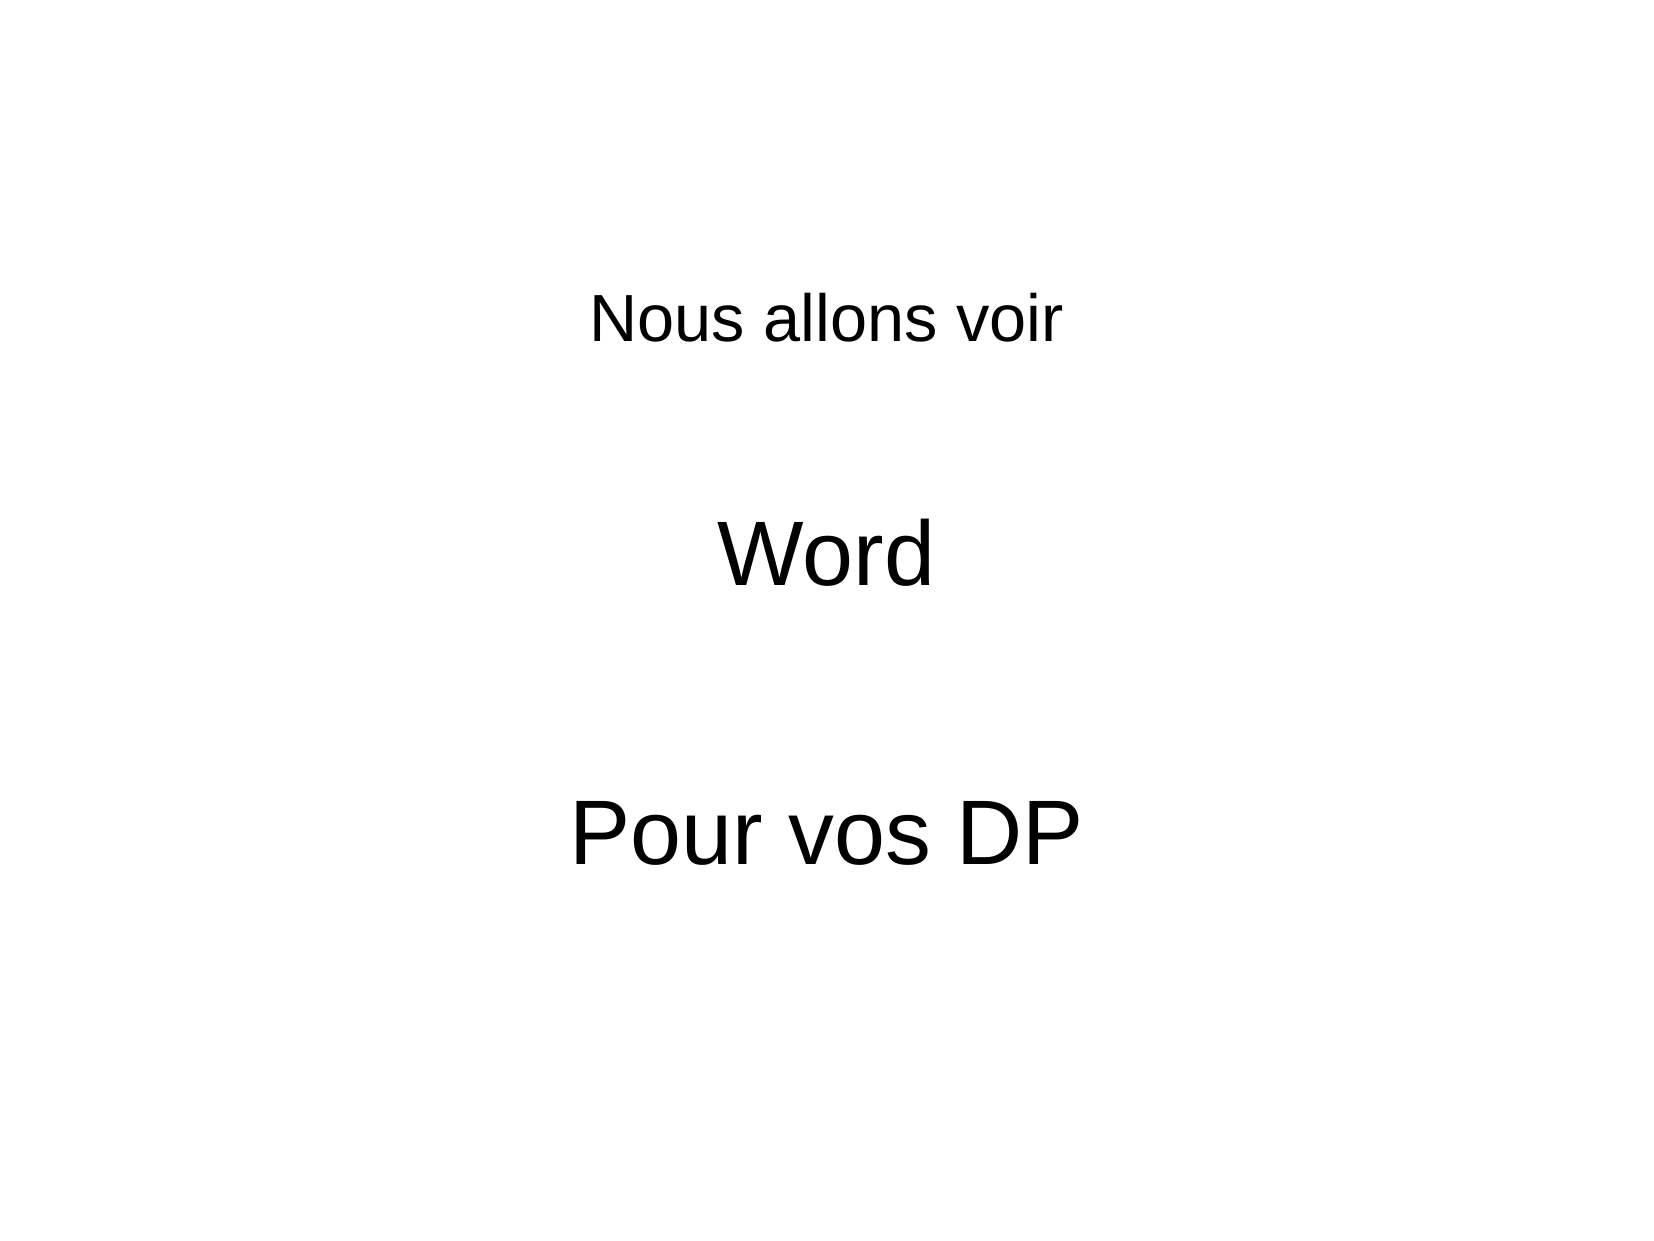

# Nous allons voir
Word
Pour vos DP